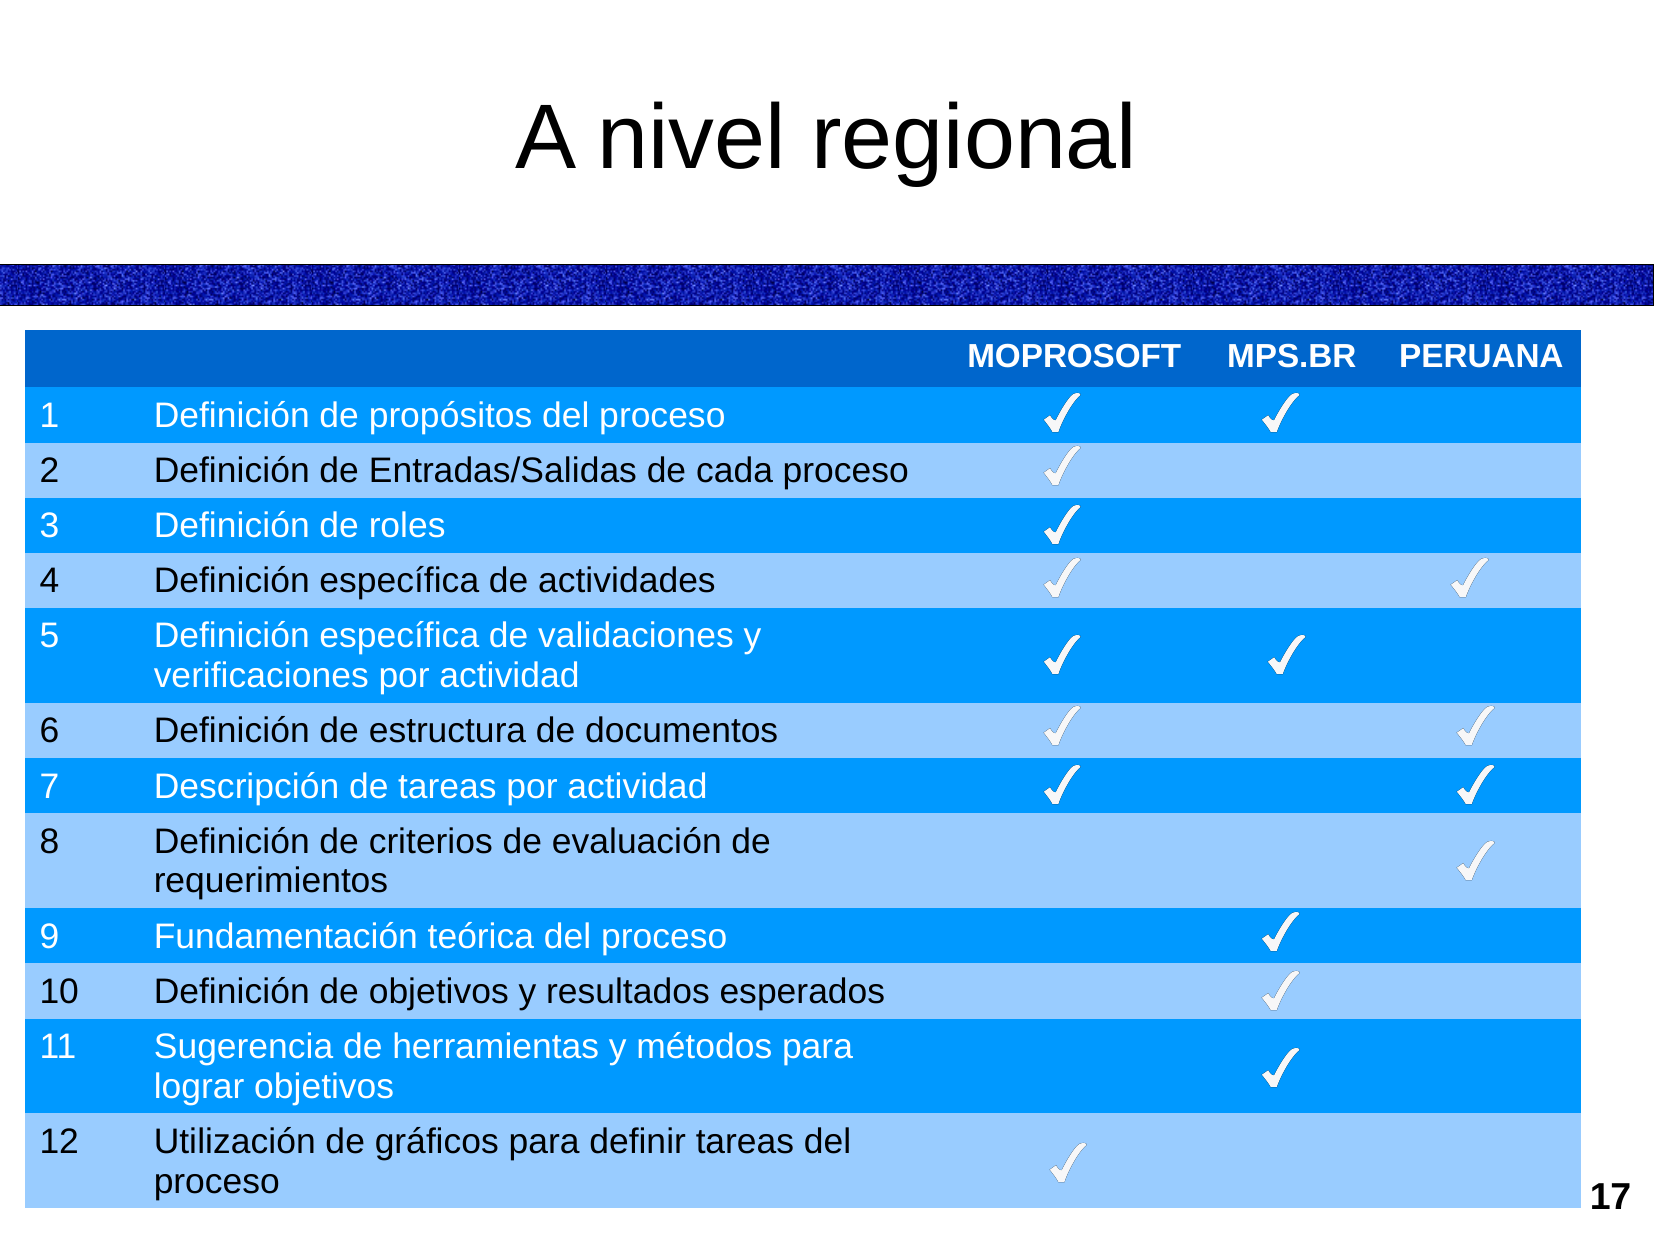

# A nivel regional
| | | MOPROSOFT | MPS.BR | PERUANA |
| --- | --- | --- | --- | --- |
| 1 | Definición de propósitos del proceso | | | |
| 2 | Definición de Entradas/Salidas de cada proceso | | | |
| 3 | Definición de roles | | | |
| 4 | Definición específica de actividades | | | |
| 5 | Definición específica de validaciones y verificaciones por actividad | | | |
| 6 | Definición de estructura de documentos | | | |
| 7 | Descripción de tareas por actividad | | | |
| 8 | Definición de criterios de evaluación de requerimientos | | | |
| 9 | Fundamentación teórica del proceso | | | |
| 10 | Definición de objetivos y resultados esperados | | | |
| 11 | Sugerencia de herramientas y métodos para lograr objetivos | | | |
| 12 | Utilización de gráficos para definir tareas del proceso | | | |